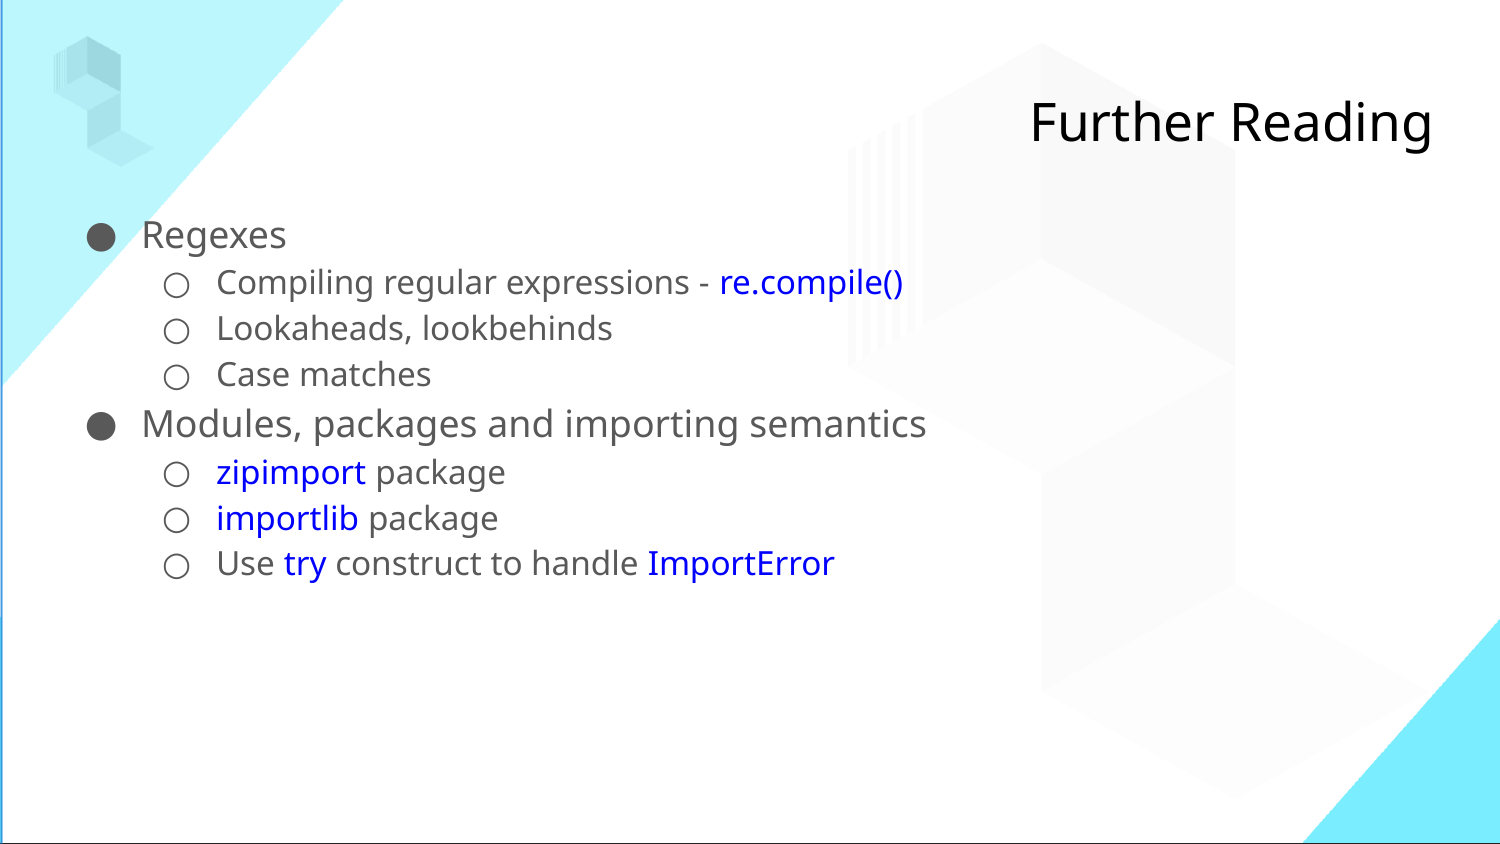

# Further Reading
Regexes
Compiling regular expressions - re.compile()
Lookaheads, lookbehinds
Case matches
Modules, packages and importing semantics
zipimport package
importlib package
Use try construct to handle ImportError